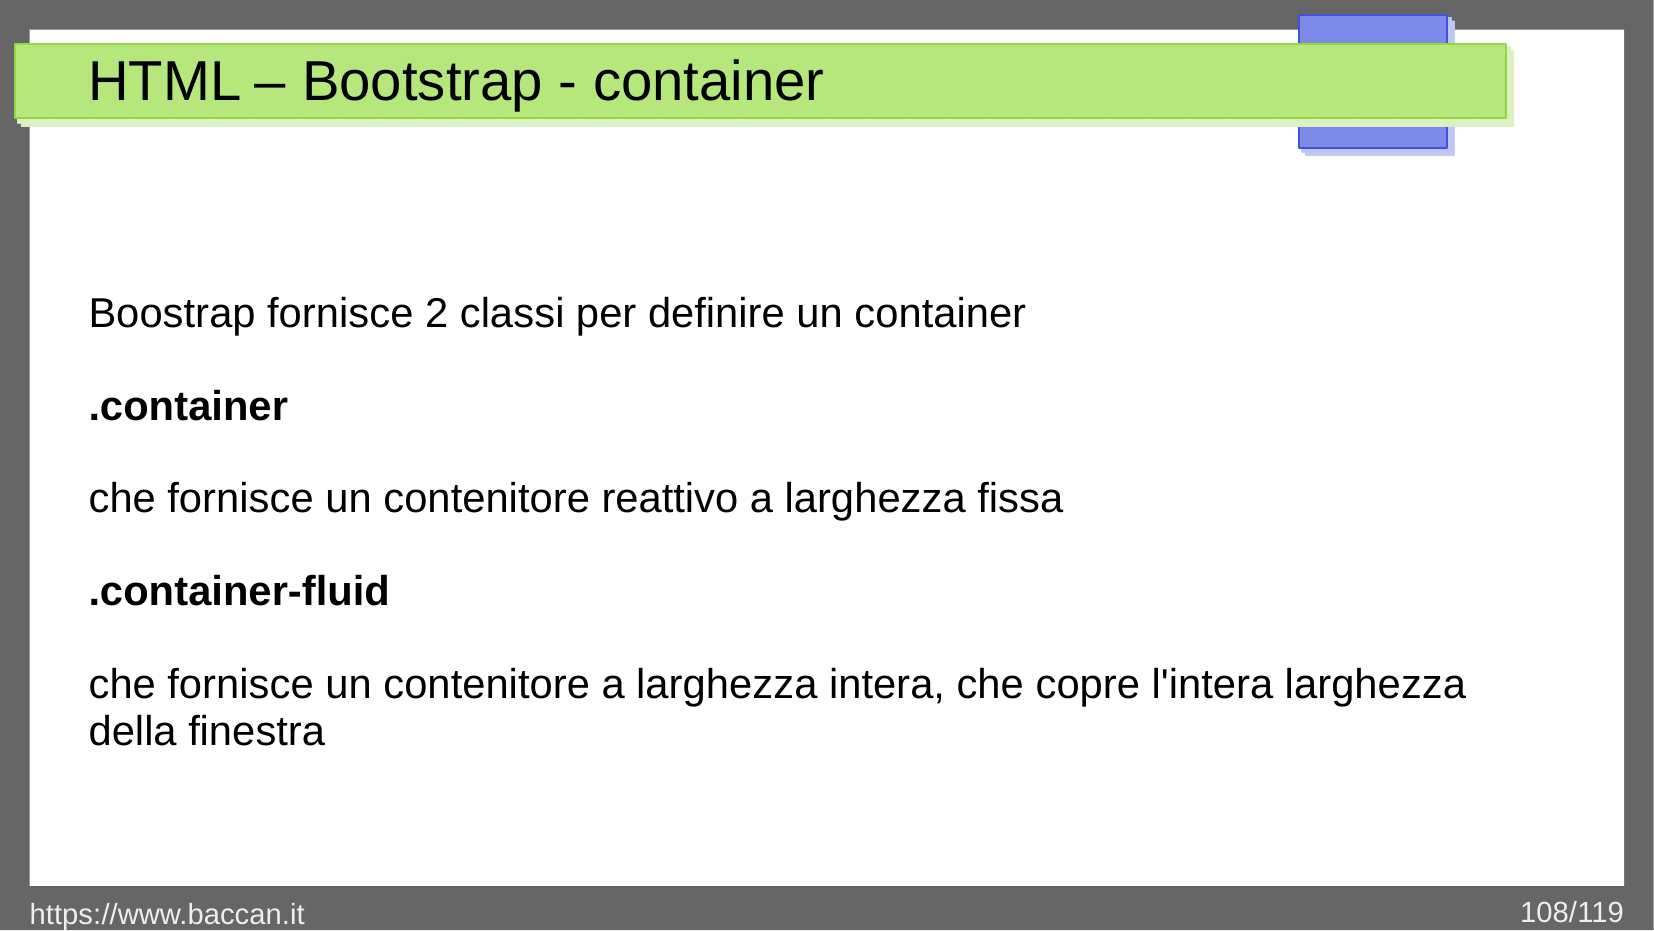

# HTML – Bootstrap - container
Boostrap fornisce 2 classi per definire un container
.container
che fornisce un contenitore reattivo a larghezza fissa
.container-fluid
che fornisce un contenitore a larghezza intera, che copre l'intera larghezza della finestra
108
https://www.baccan.it